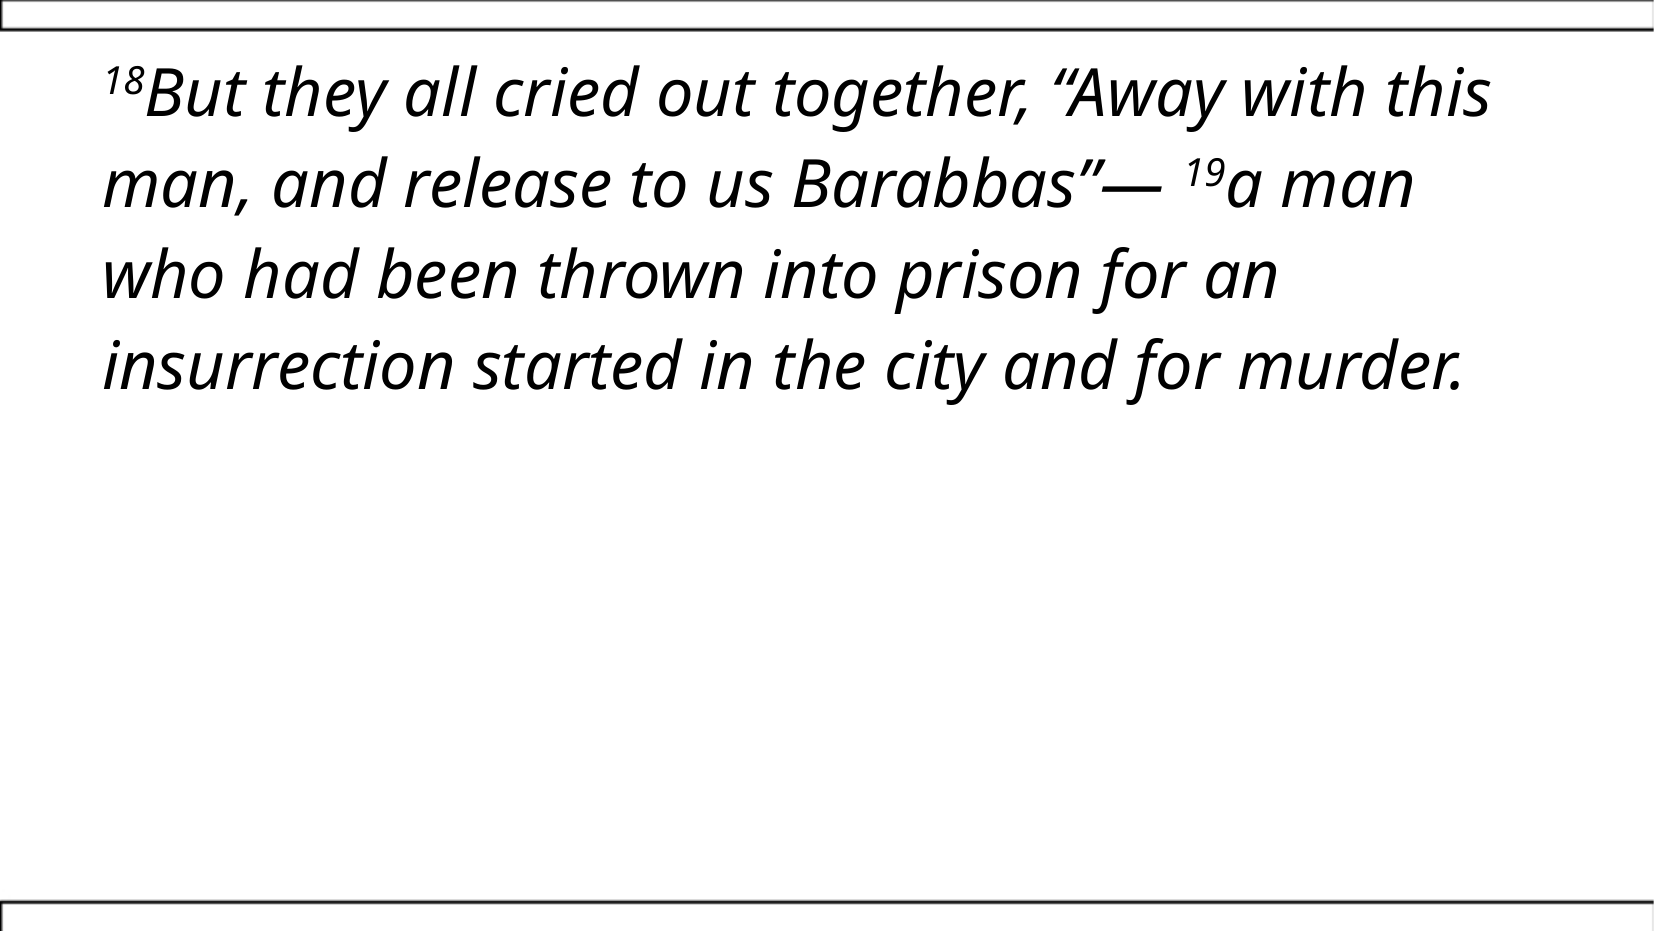

18But they all cried out together, “Away with this man, and release to us Barabbas”— 19a man who had been thrown into prison for an insurrection started in the city and for murder.